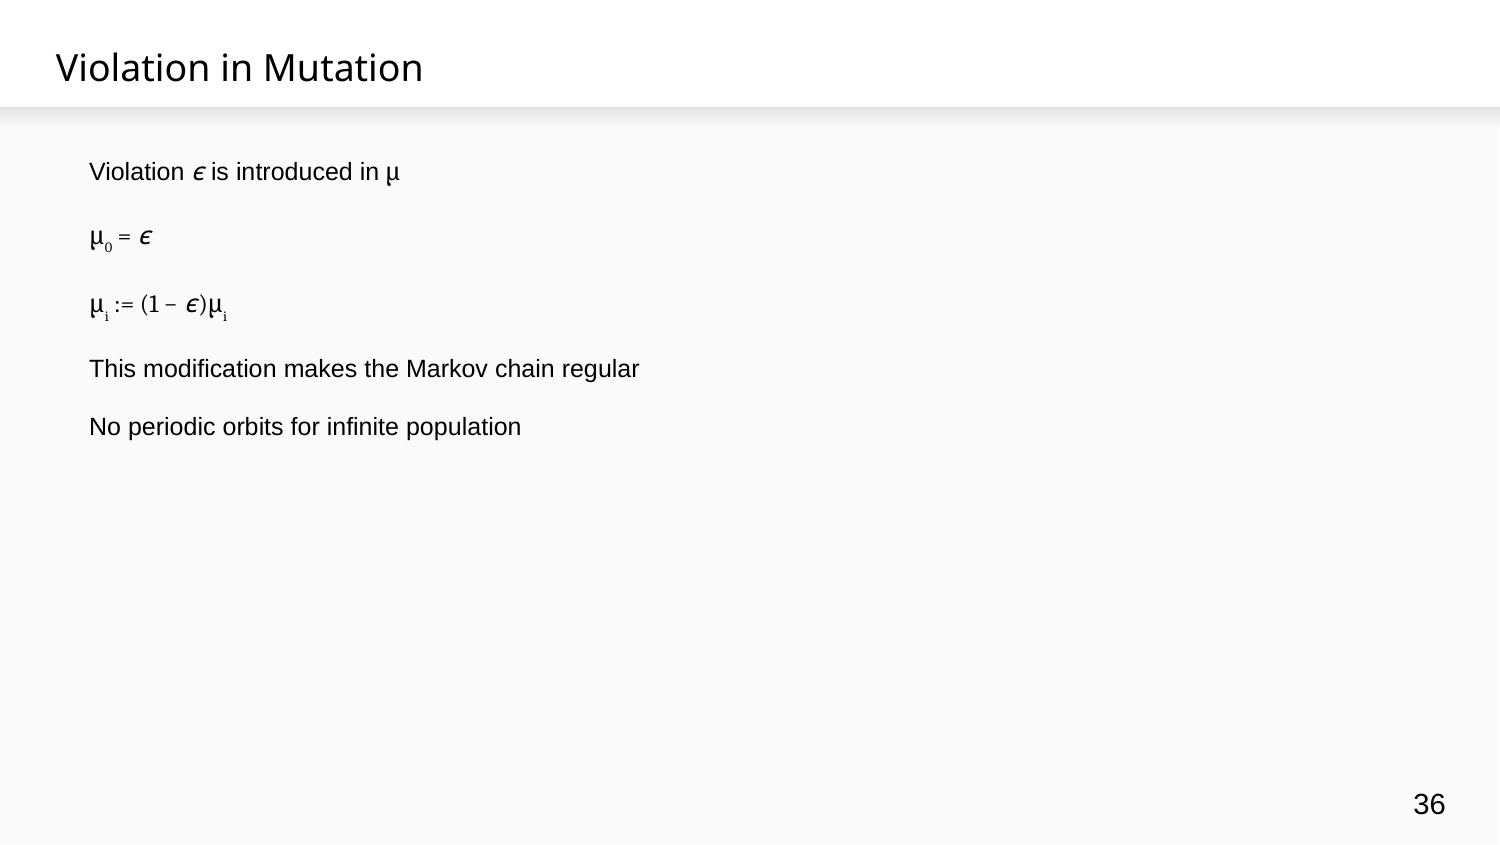

# Violation in Mutation
Violation є is introduced in μ
μ0 = є
μi := (1 − є)μi
This modification makes the Markov chain regular
No periodic orbits for infinite population
36